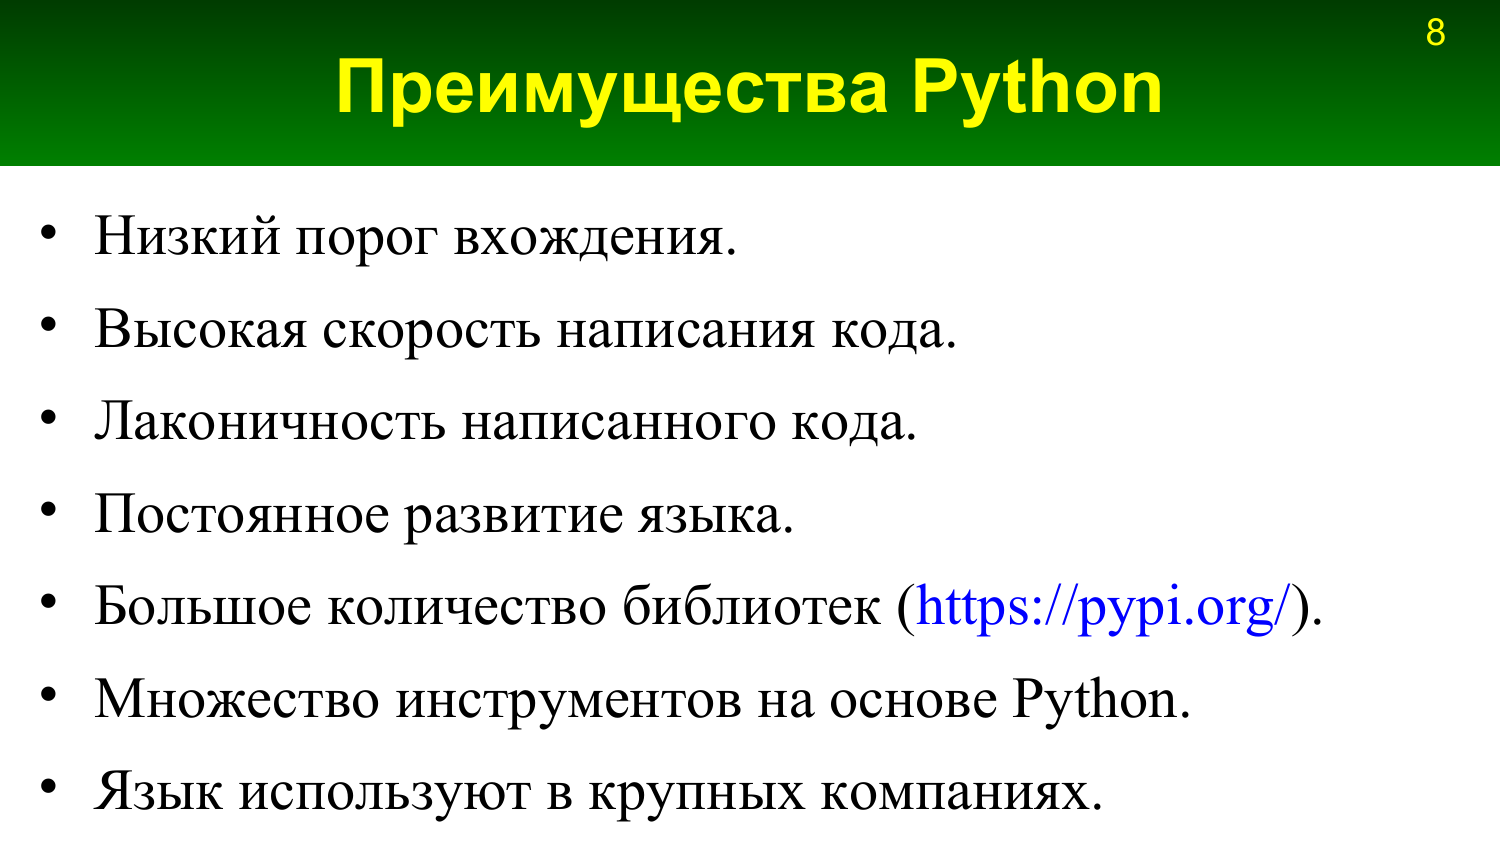

# Преимущества Python
Низкий порог вхождения.
Высокая скорость написания кода.
Лаконичность написанного кода.
Постоянное развитие языка.
Большое количество библиотек (https://pypi.org/).
Множество инструментов на основе Python.
Язык используют в крупных компаниях.